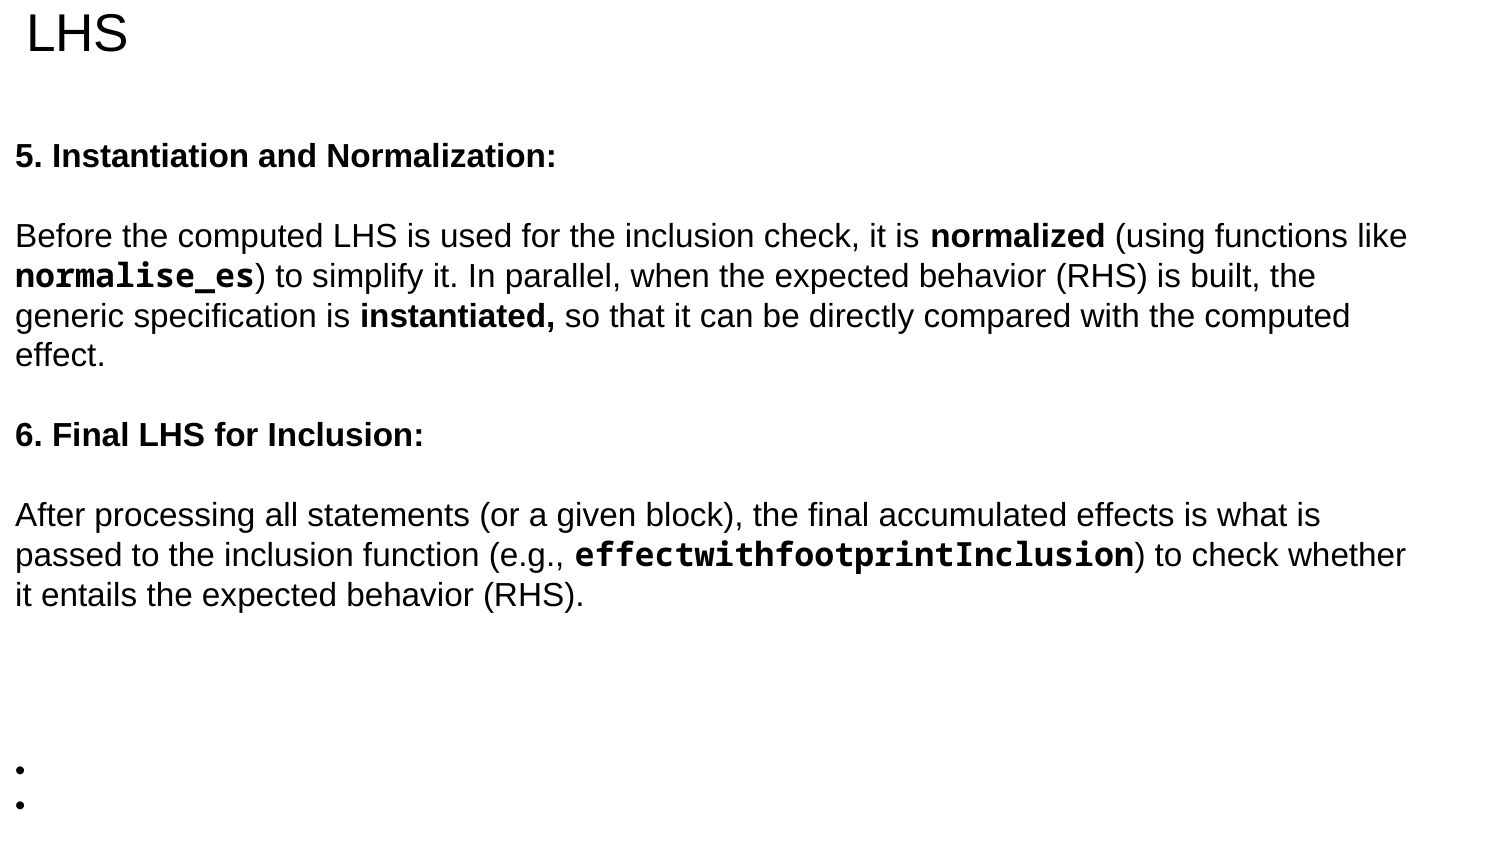

# LHS
5. Instantiation and Normalization:
Before the computed LHS is used for the inclusion check, it is normalized (using functions like normalise_es) to simplify it. In parallel, when the expected behavior (RHS) is built, the generic specification is instantiated, so that it can be directly compared with the computed effect.
6. Final LHS for Inclusion:
After processing all statements (or a given block), the final accumulated effects is what is passed to the inclusion function (e.g., effectwithfootprintInclusion) to check whether it entails the expected behavior (RHS).